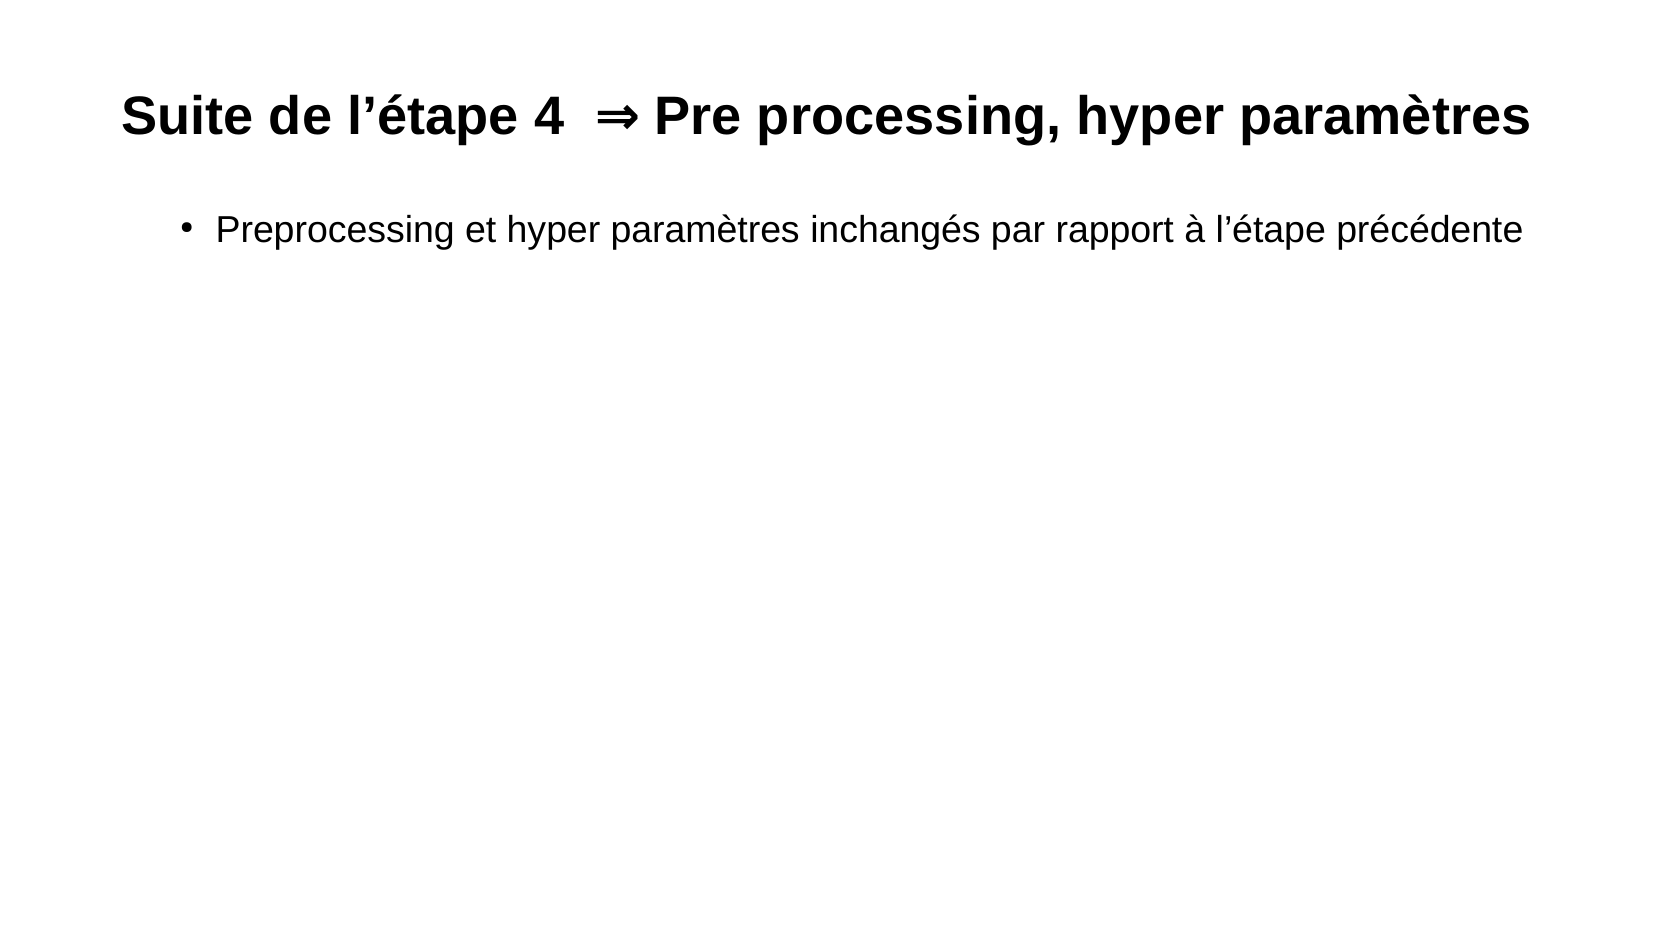

Suite de l’étape 4 ⇒ Pre processing, hyper paramètres
Preprocessing et hyper paramètres inchangés par rapport à l’étape précédente